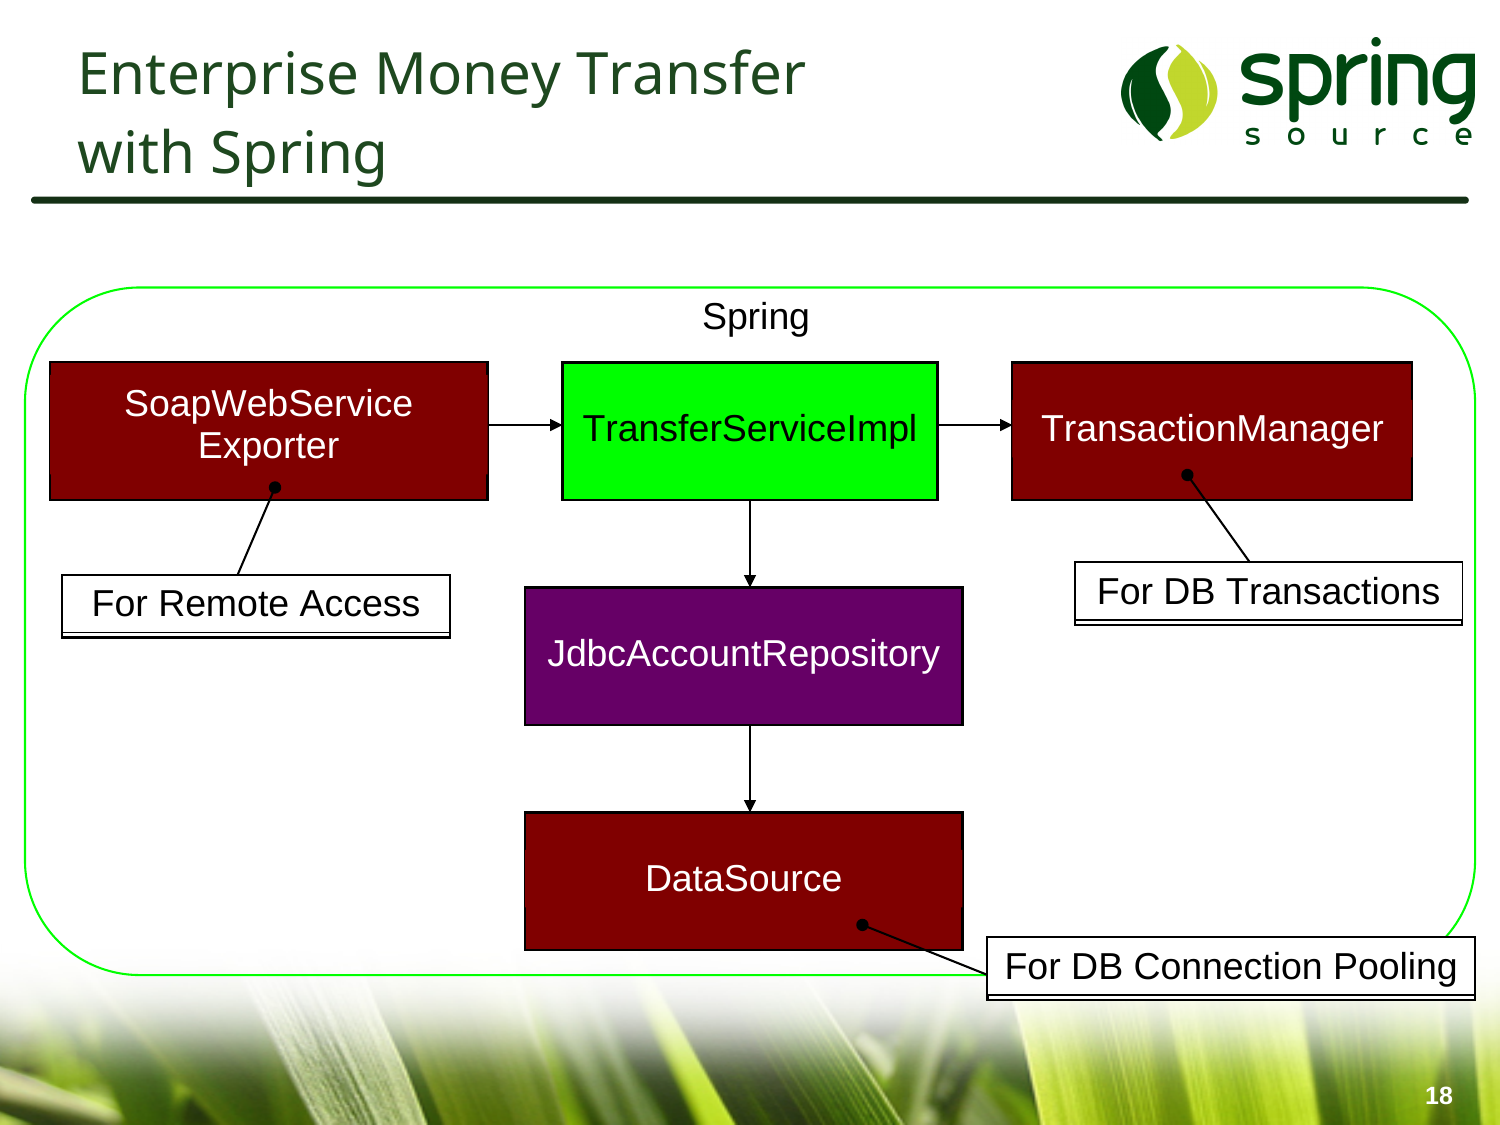

# Enterprise Money Transfer with Spring
Spring
SoapWebService
Exporter
TransferServiceImpl
TransactionManager
For DB Transactions
For Remote Access
JdbcAccountRepository
DataSource
For DB Connection Pooling